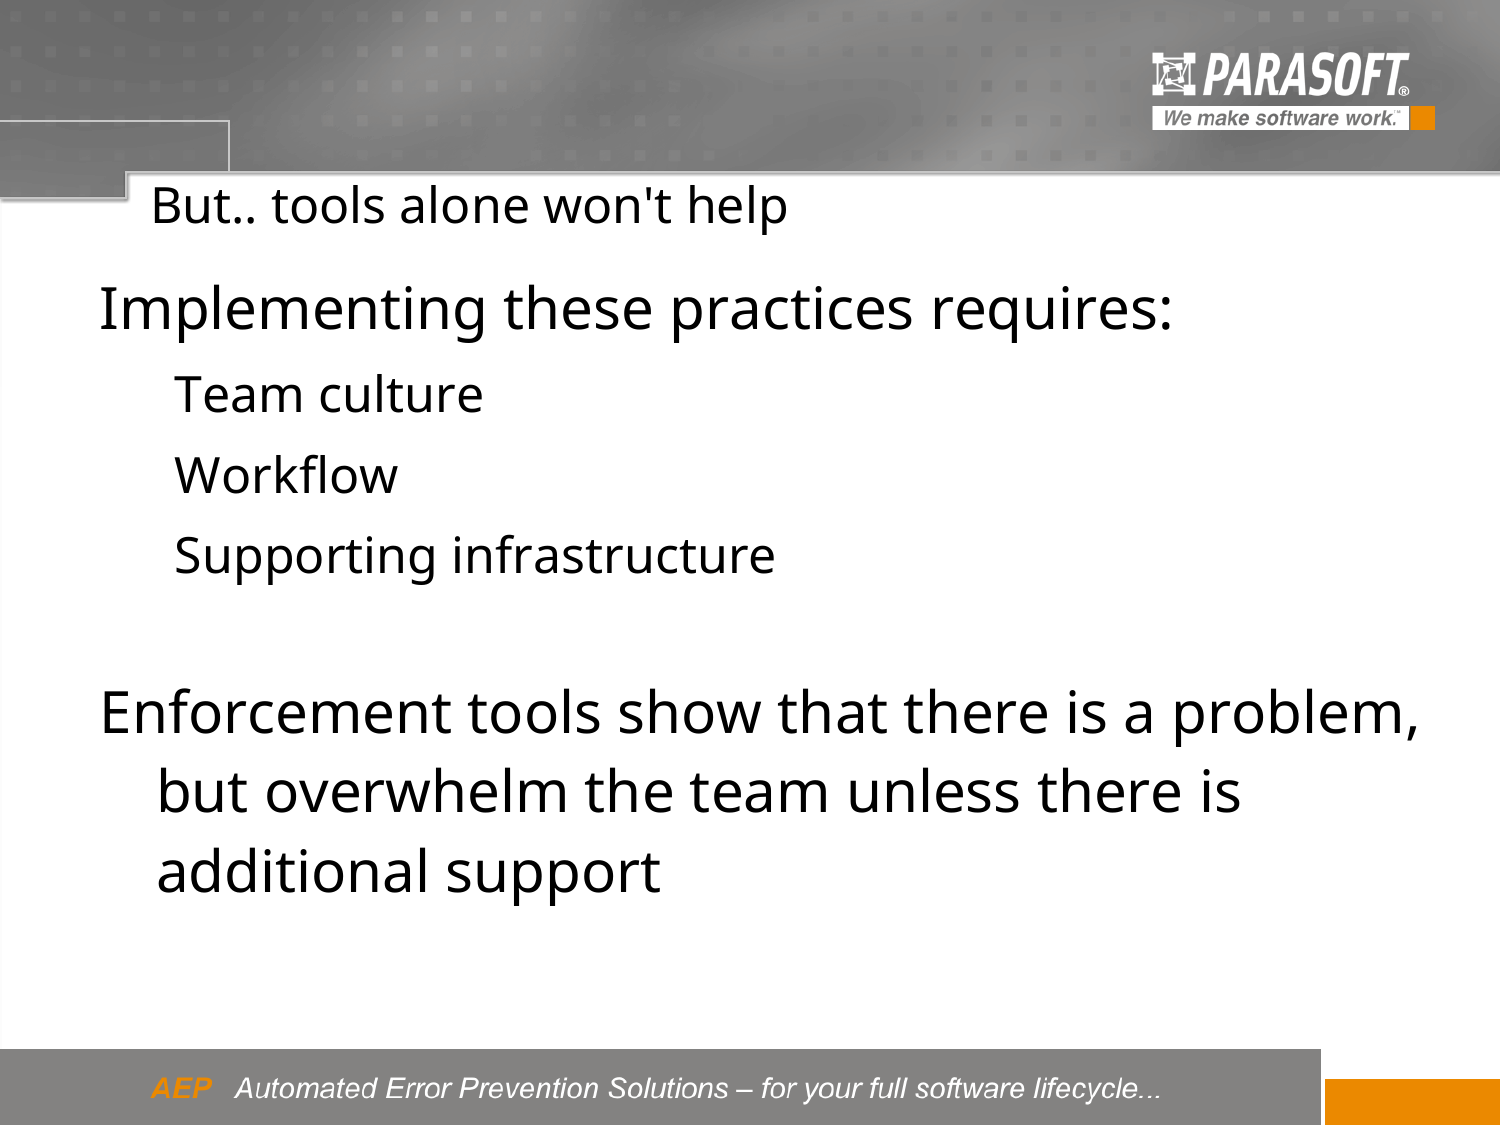

# But.. tools alone won't help
Implementing these practices requires:
Team culture
Workflow
Supporting infrastructure
Enforcement tools show that there is a problem, but overwhelm the team unless there is additional support